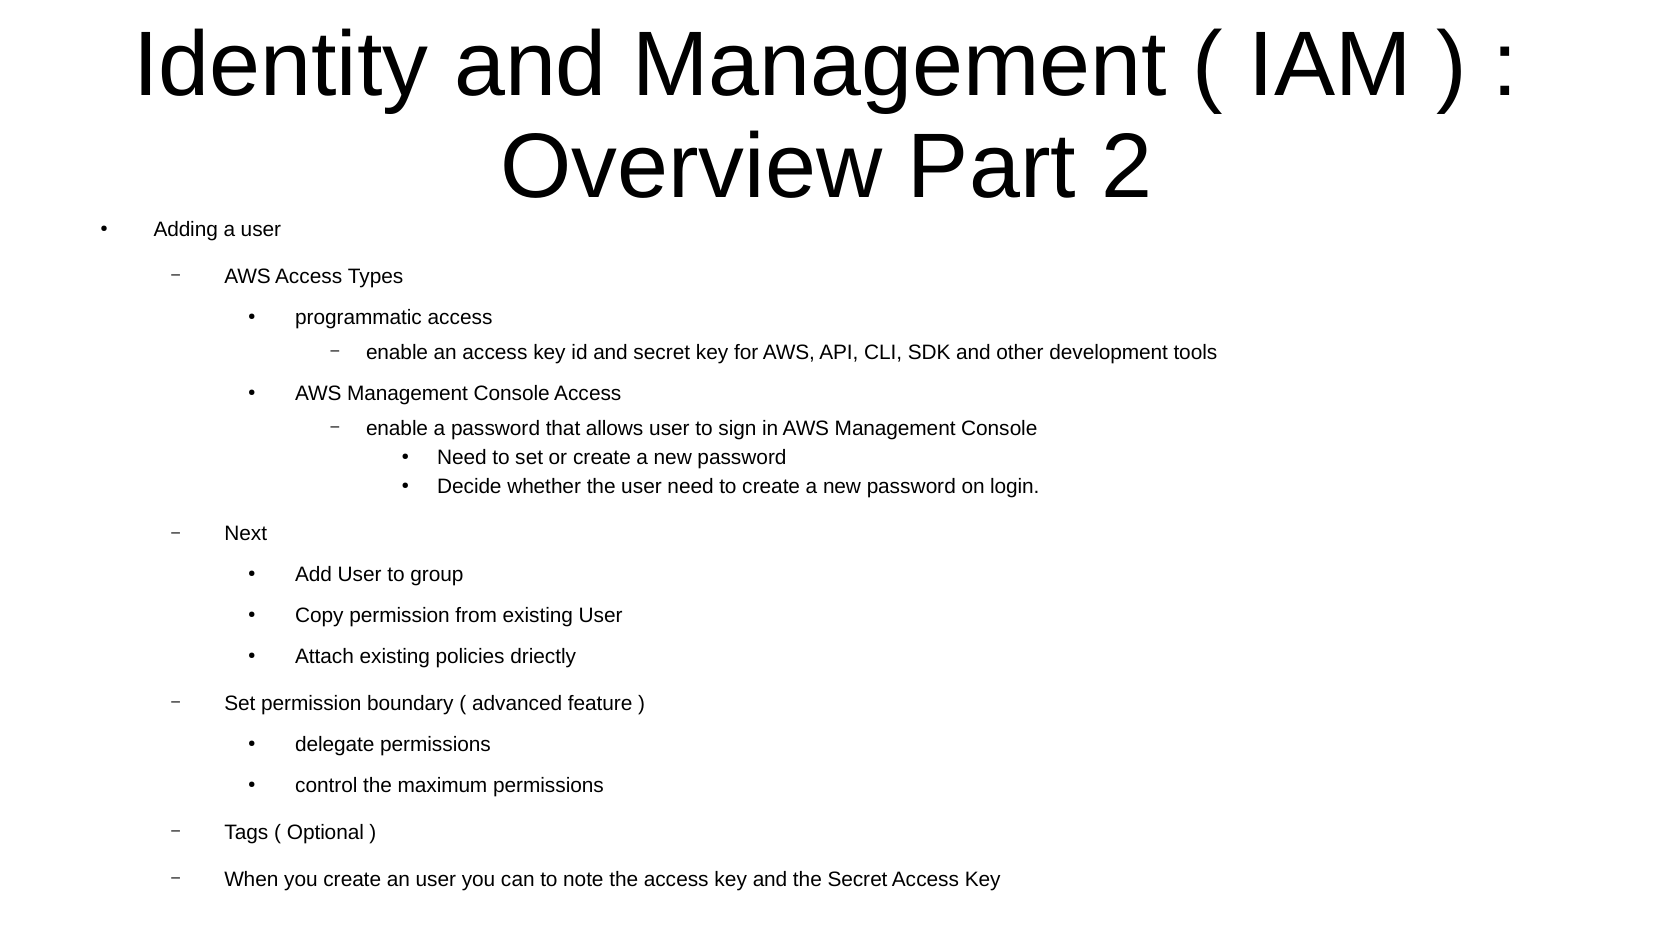

# Identity and Management ( IAM ) : Overview Part 2
Adding a user
AWS Access Types
programmatic access
enable an access key id and secret key for AWS, API, CLI, SDK and other development tools
AWS Management Console Access
enable a password that allows user to sign in AWS Management Console
Need to set or create a new password
Decide whether the user need to create a new password on login.
Next
Add User to group
Copy permission from existing User
Attach existing policies driectly
Set permission boundary ( advanced feature )
delegate permissions
control the maximum permissions
Tags ( Optional )
When you create an user you can to note the access key and the Secret Access Key